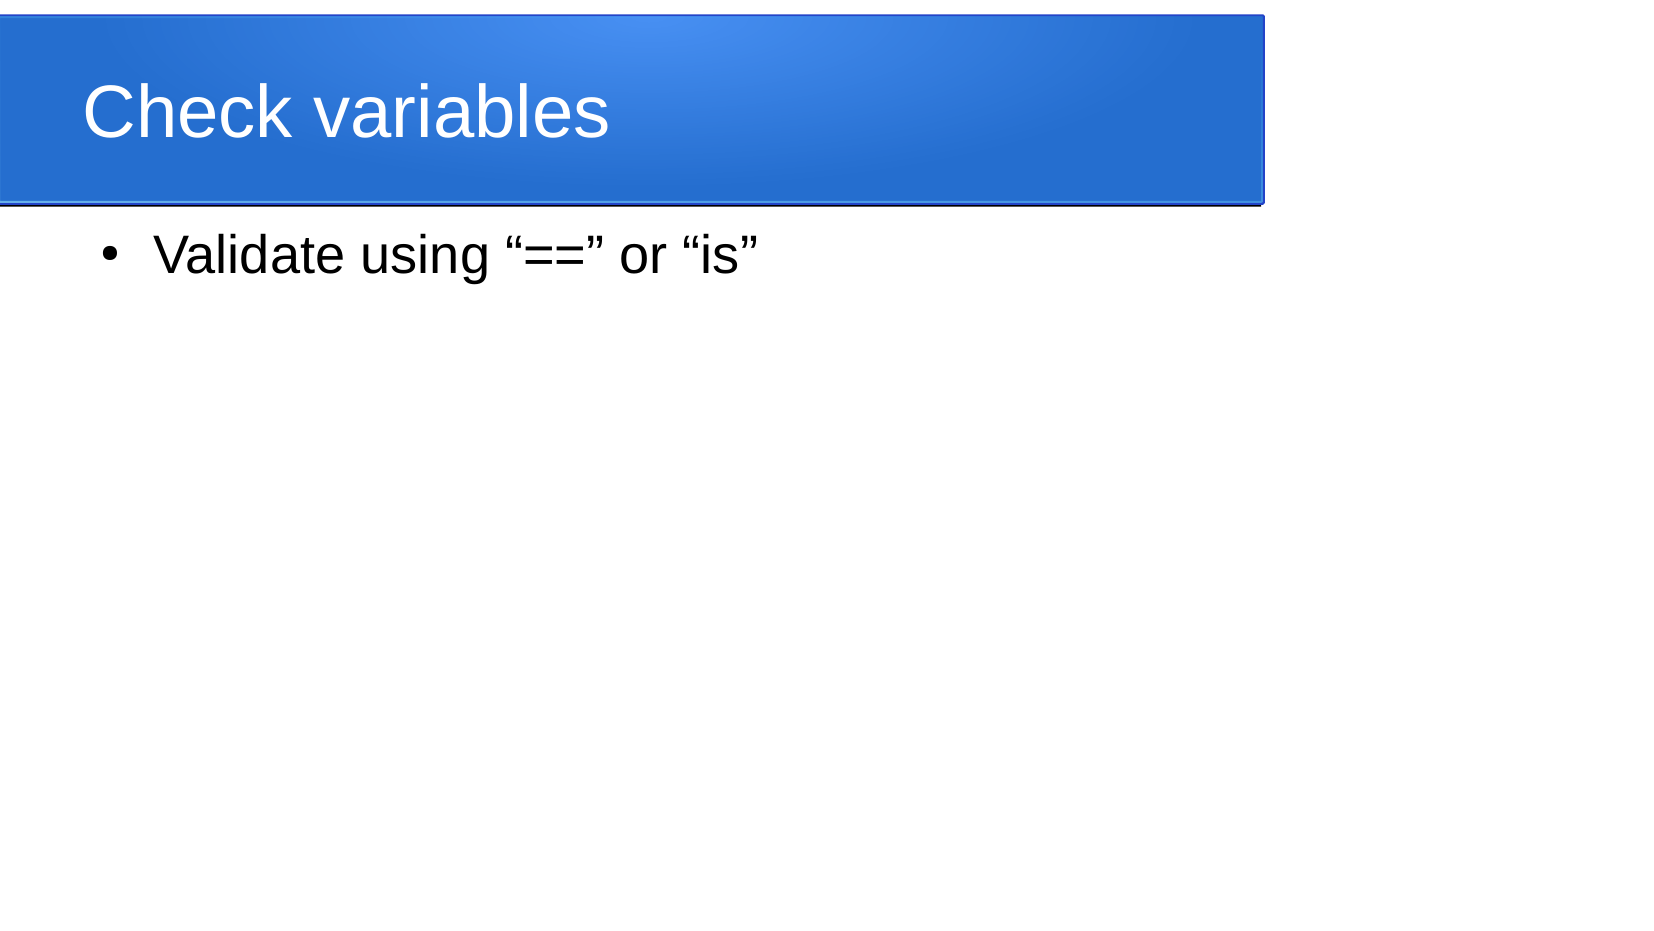

# Check variables
Validate using “==” or “is”